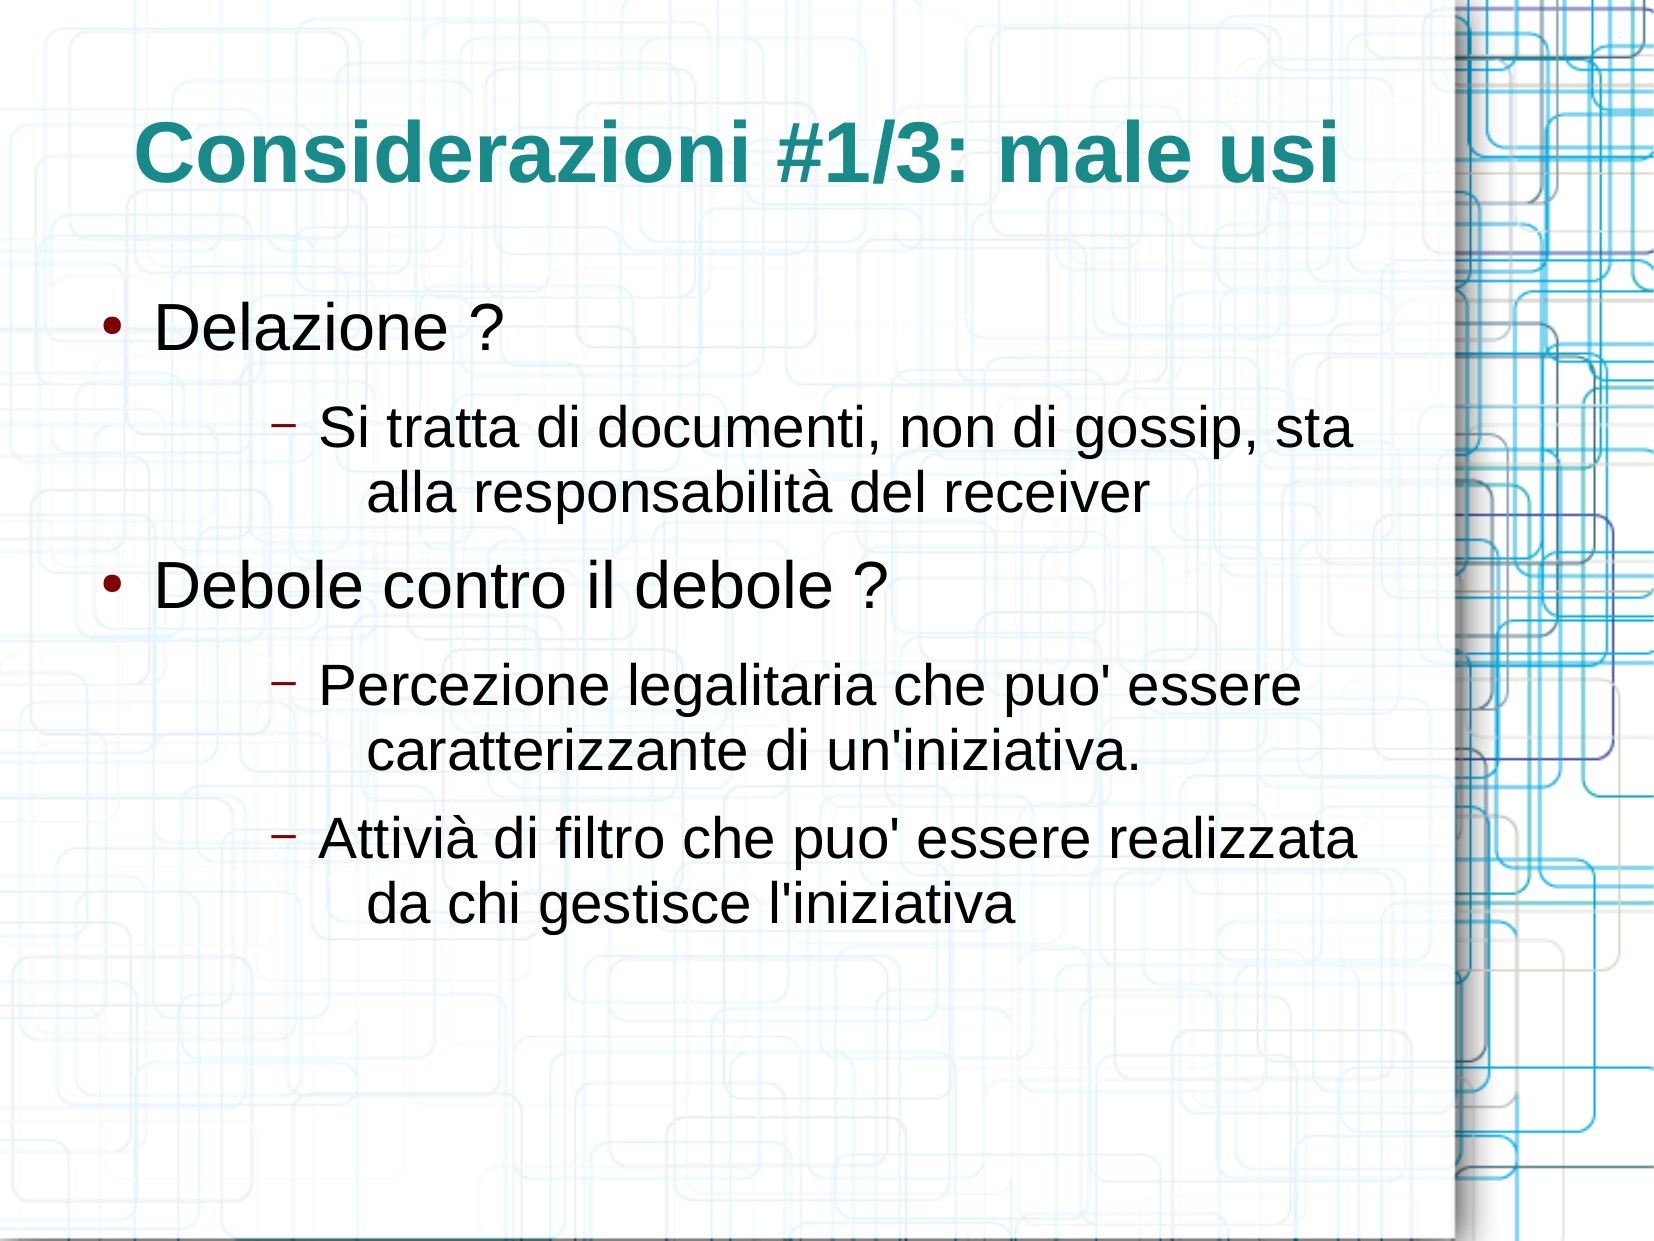

# Considerazioni #1/3: male usi
Delazione ?
Si tratta di documenti, non di gossip, sta alla responsabilità del receiver
Debole contro il debole ?
Percezione legalitaria che puo' essere caratterizzante di un'iniziativa.
Attivià di filtro che puo' essere realizzata da chi gestisce l'iniziativa